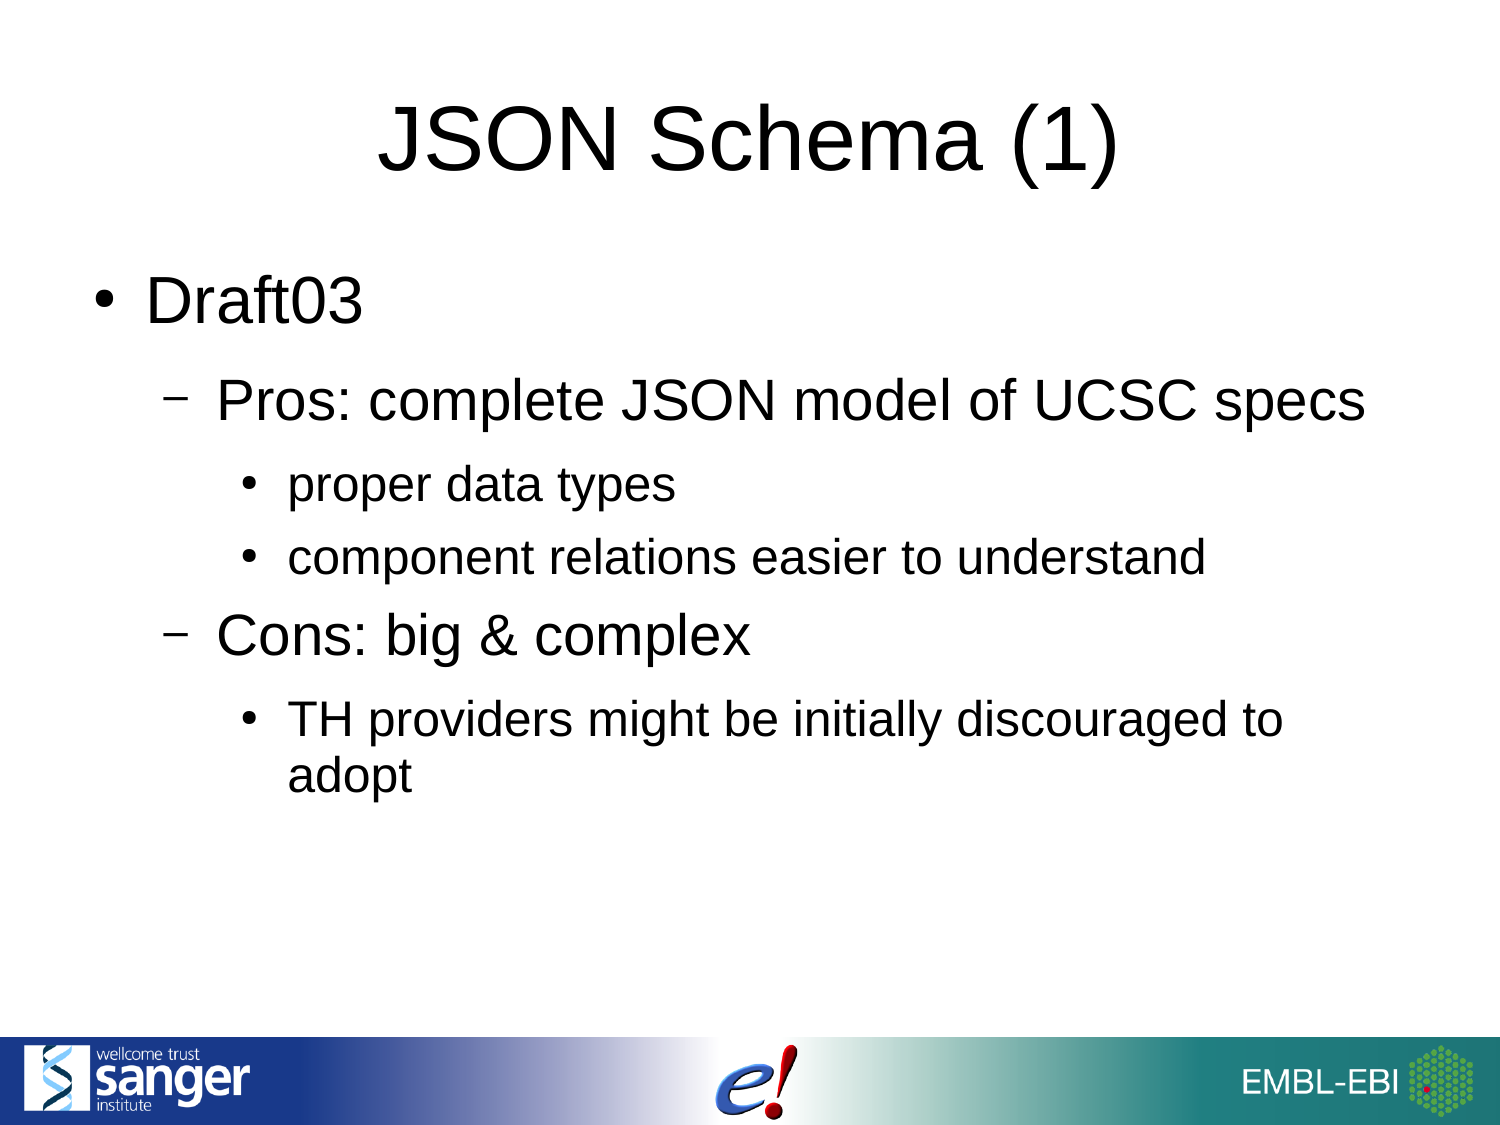

# JSON Schema (1)
Draft03
Pros: complete JSON model of UCSC specs
proper data types
component relations easier to understand
Cons: big & complex
TH providers might be initially discouraged to adopt